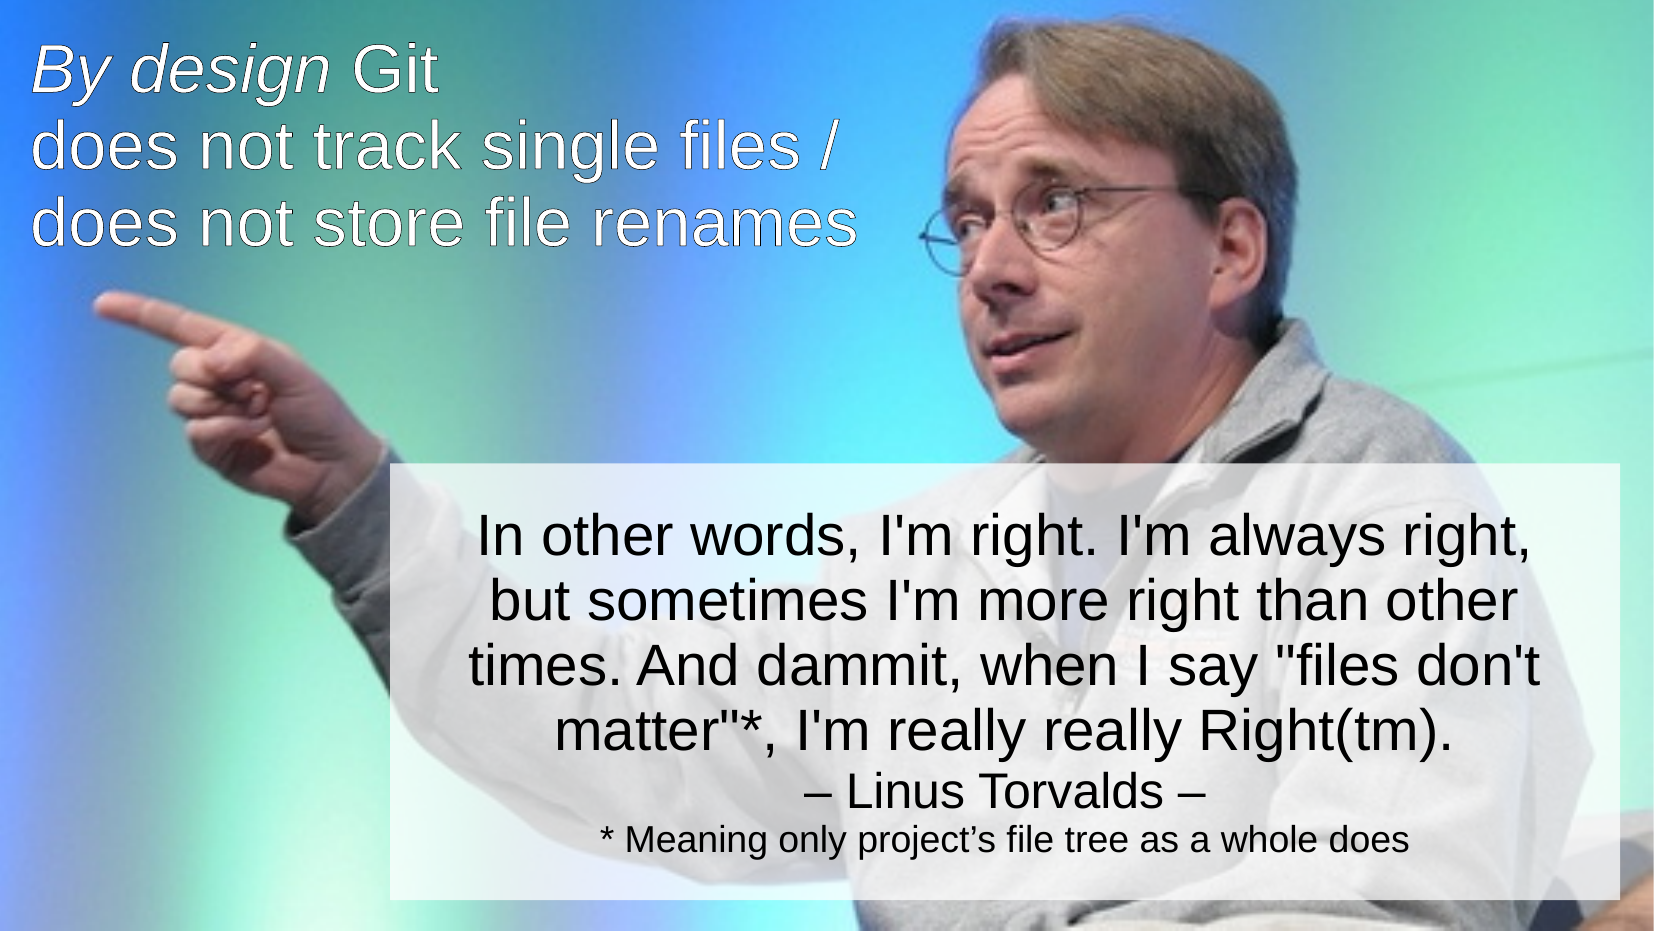

By design Git
does not track single files /
does not store file renames
# In other words, I'm right. I'm always right, but sometimes I'm more right than other times. And dammit, when I say "files don't matter"*, I'm really really Right(tm). – Linus Torvalds – * Meaning only project’s file tree as a whole does